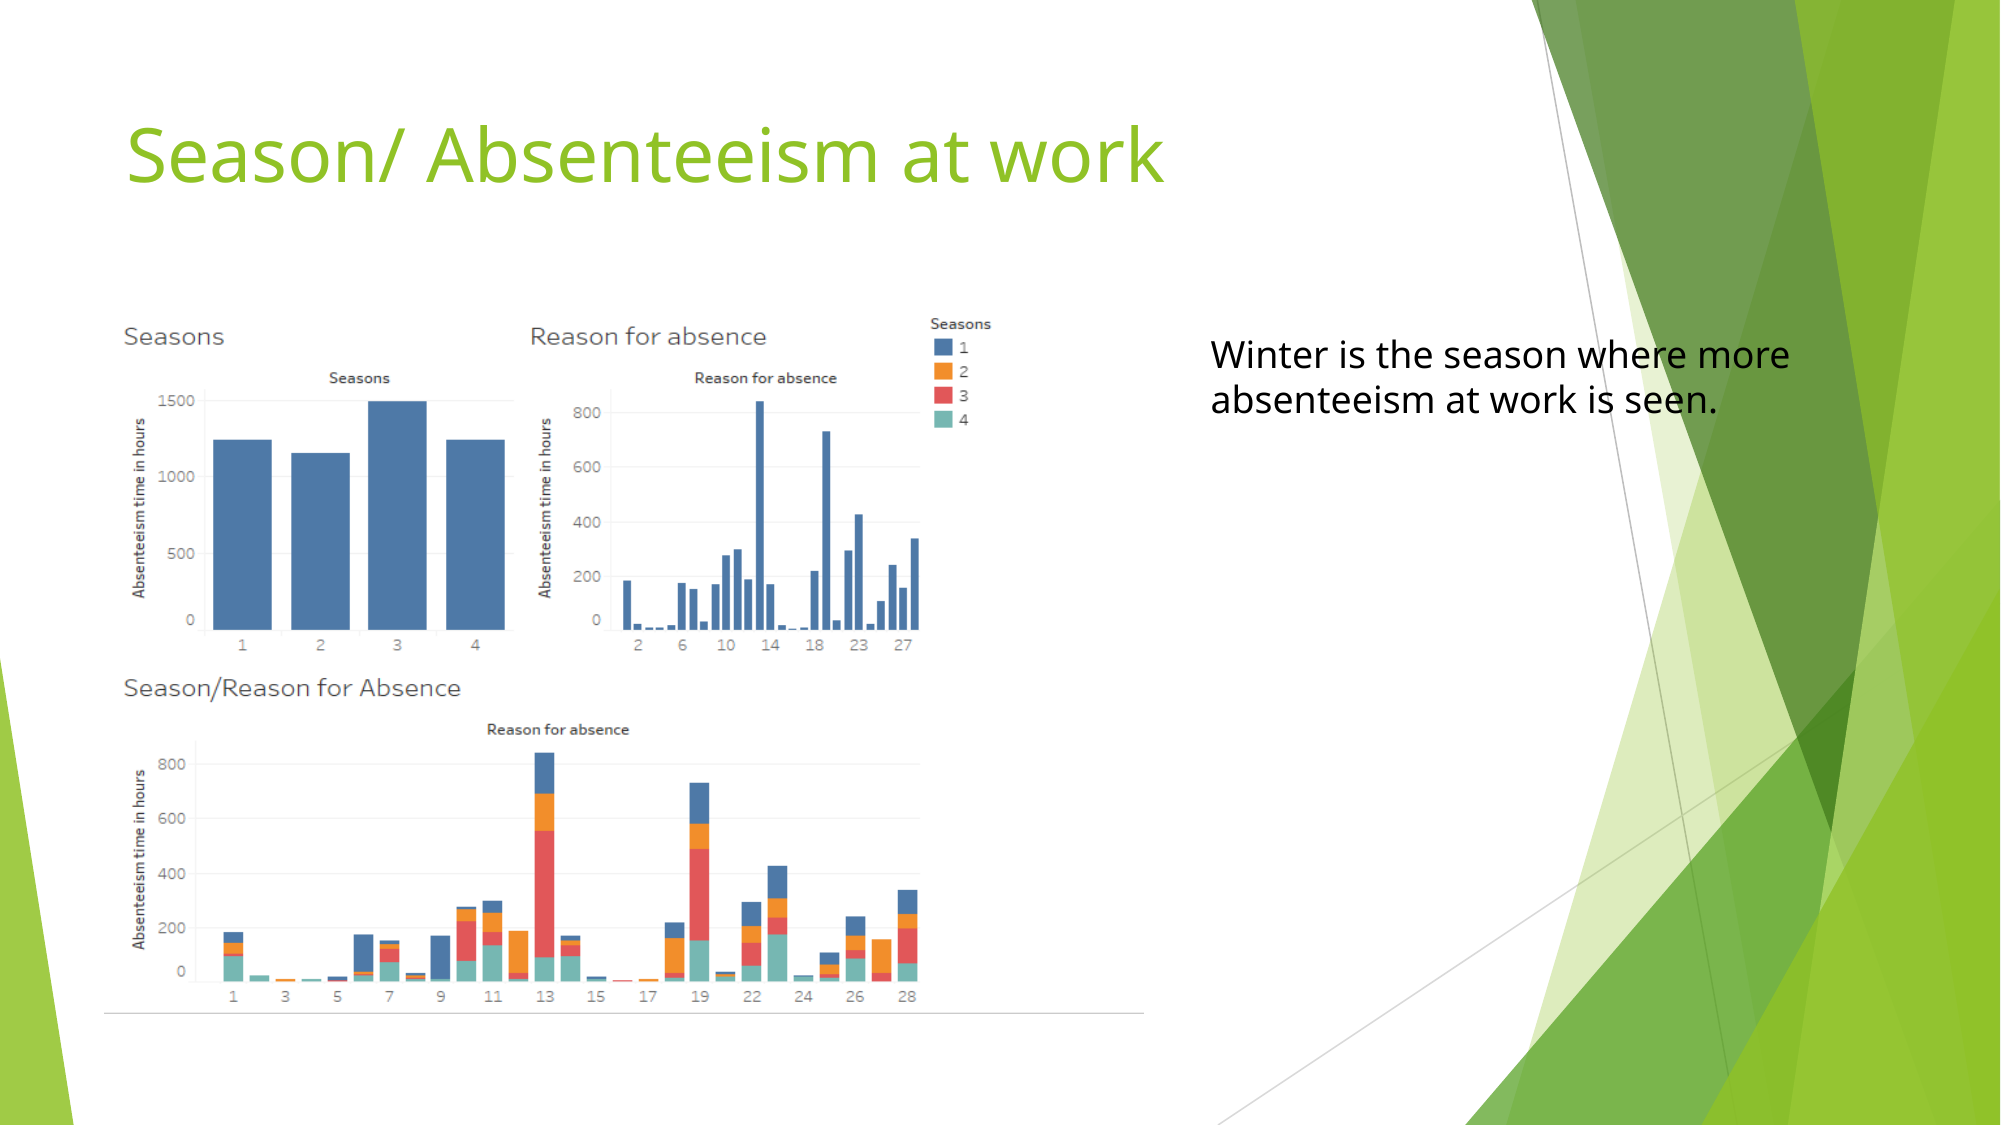

# Season/ Absenteeism at work
Winter is the season where more absenteeism at work is seen.